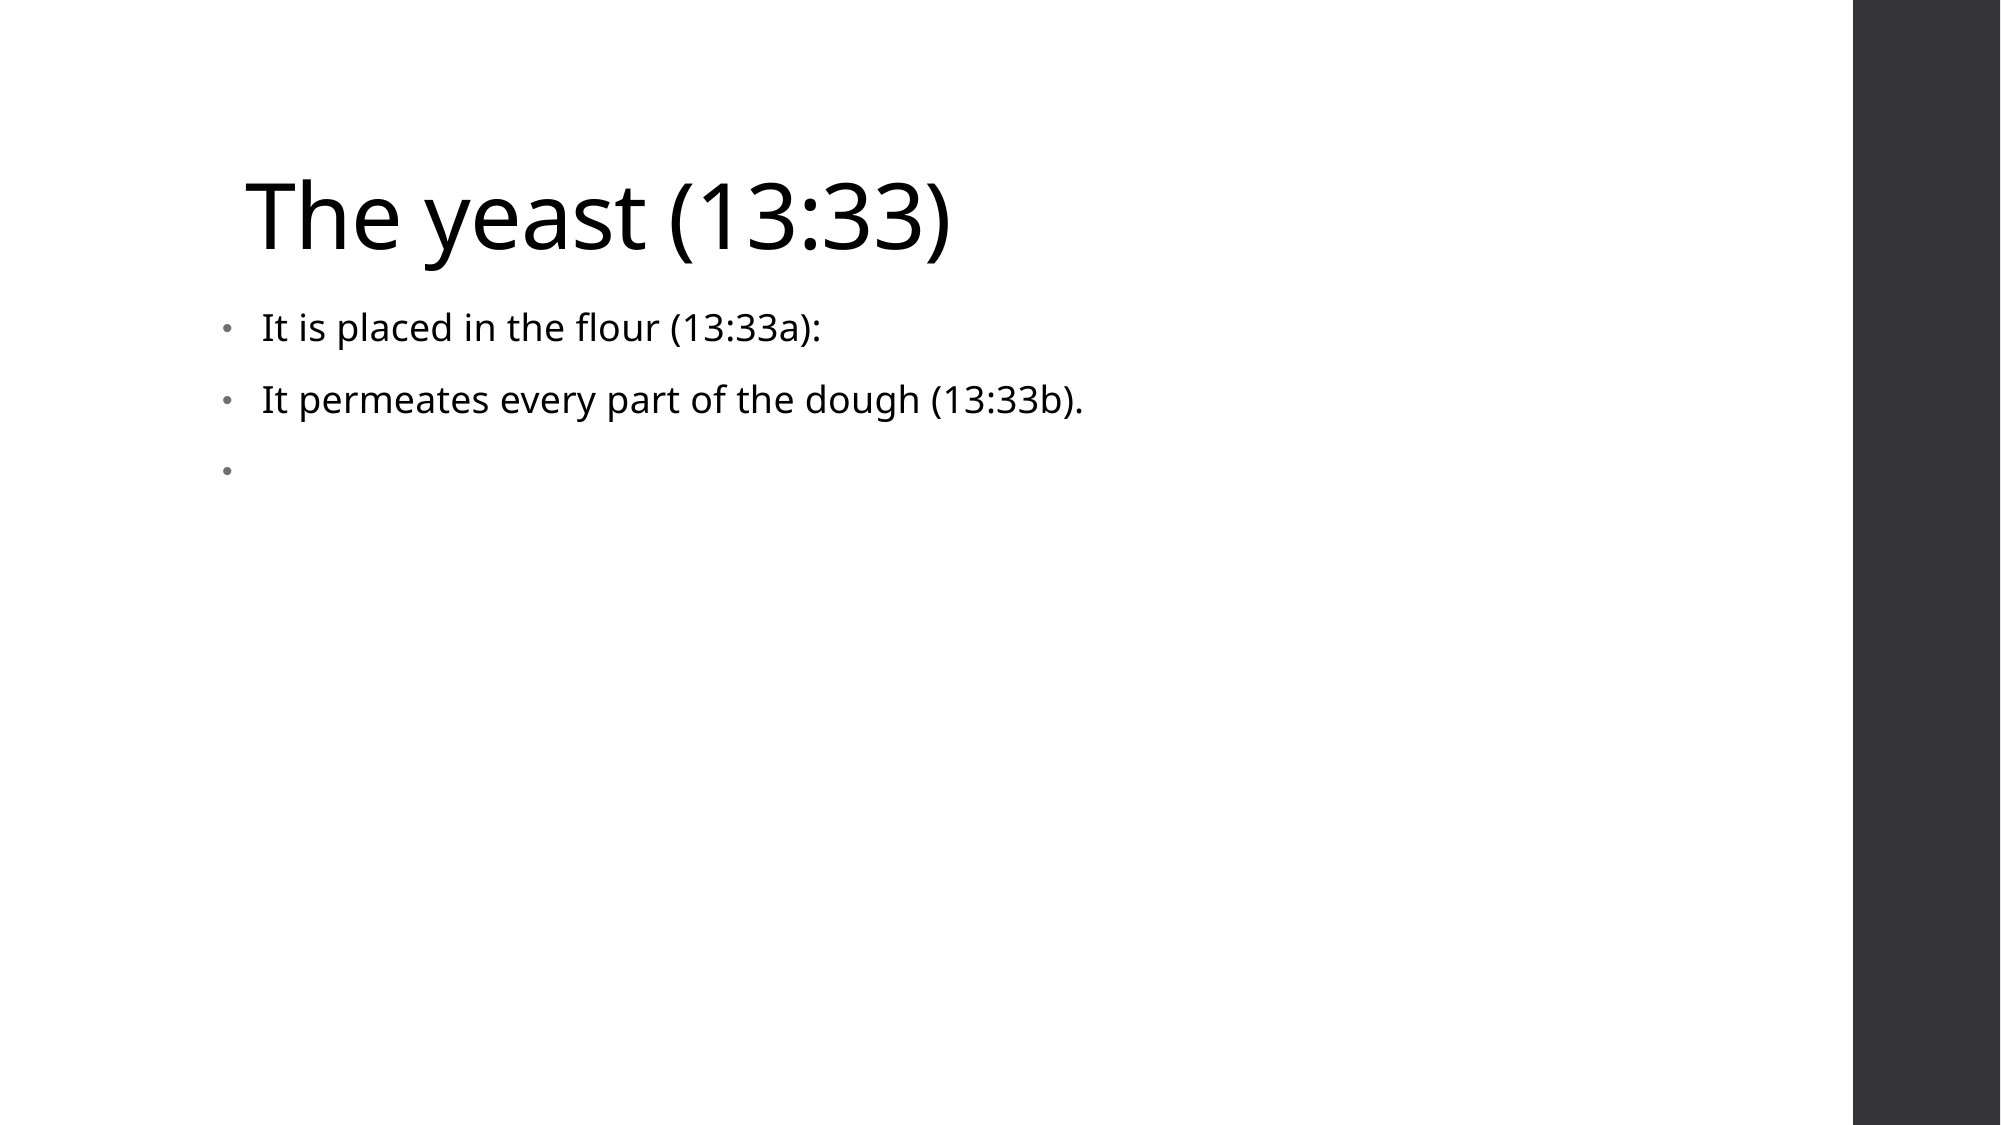

# The yeast (13:33)
 It is placed in the flour (13:33a):
 It permeates every part of the dough (13:33b).